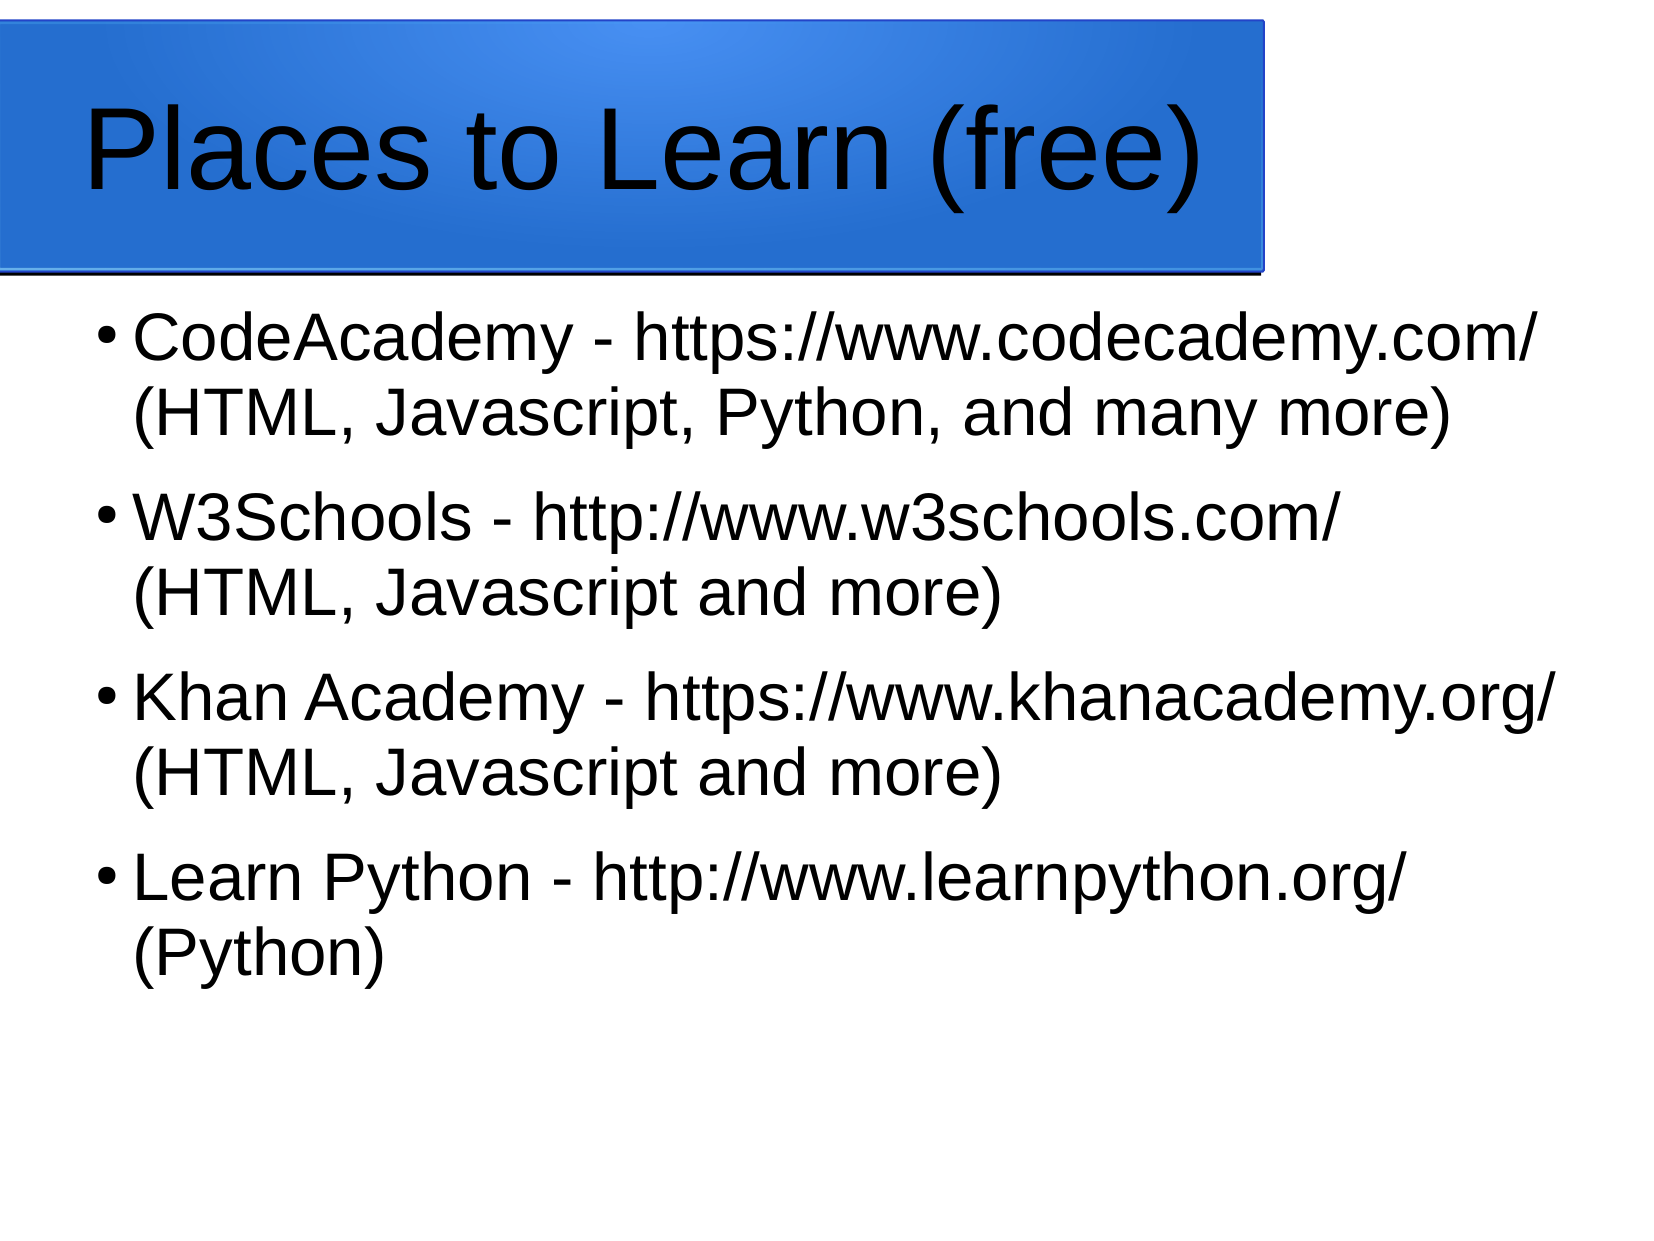

# Places to Learn (free)
CodeAcademy - https://www.codecademy.com/ (HTML, Javascript, Python, and many more)
W3Schools - http://www.w3schools.com/ (HTML, Javascript and more)
Khan Academy - https://www.khanacademy.org/ (HTML, Javascript and more)
Learn Python - http://www.learnpython.org/ (Python)